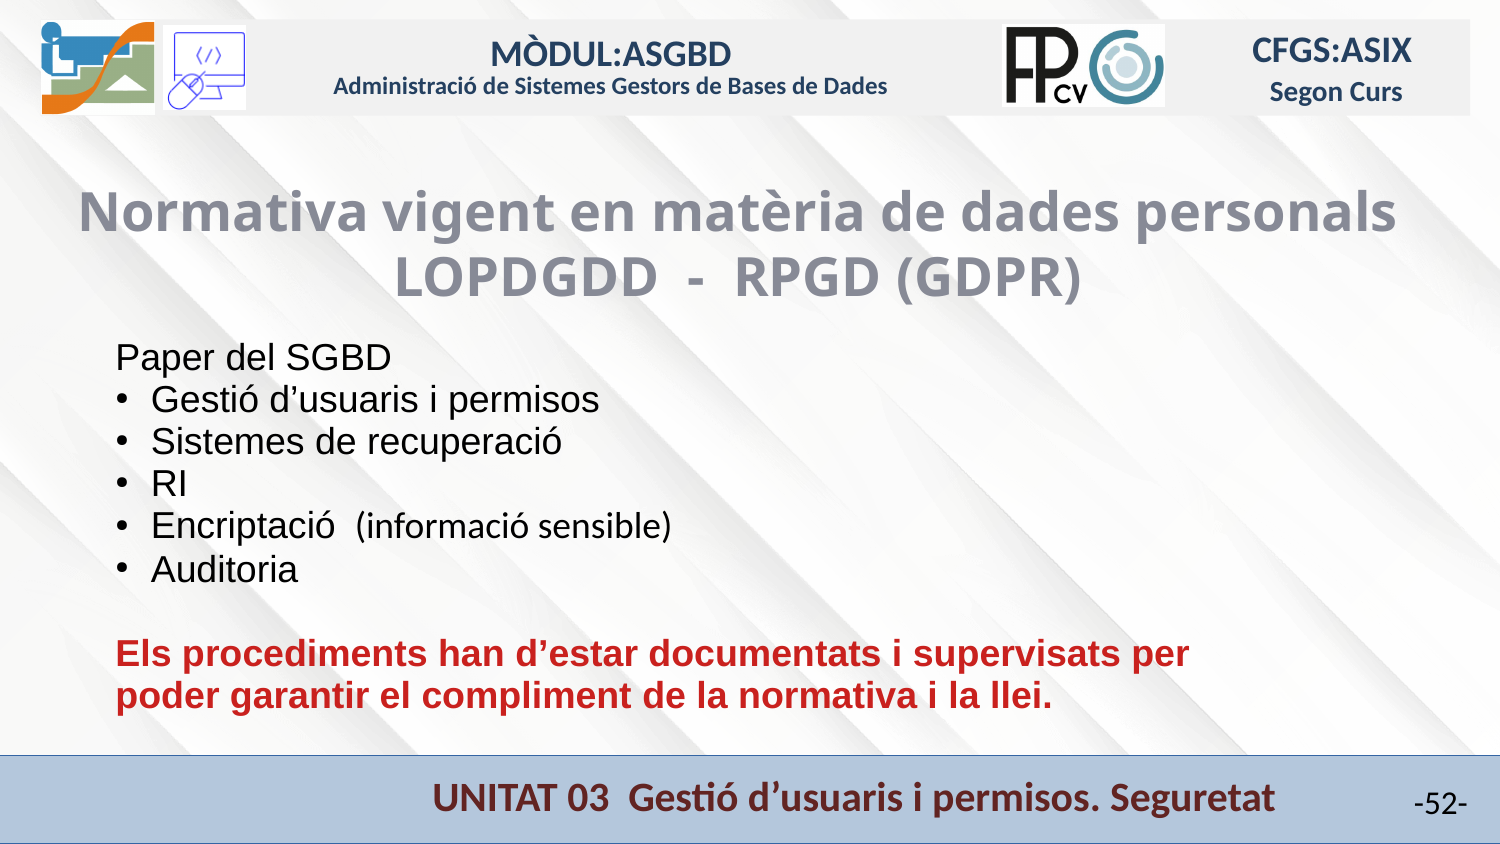

# Normativa vigent en matèria de dades personals LOPDGDD - RPGD (GDPR)
Paper del SGBD
Gestió d’usuaris i permisos
Sistemes de recuperació
RI
Encriptació (informació sensible)
Auditoria
Els procediments han d’estar documentats i supervisats per poder garantir el compliment de la normativa i la llei.